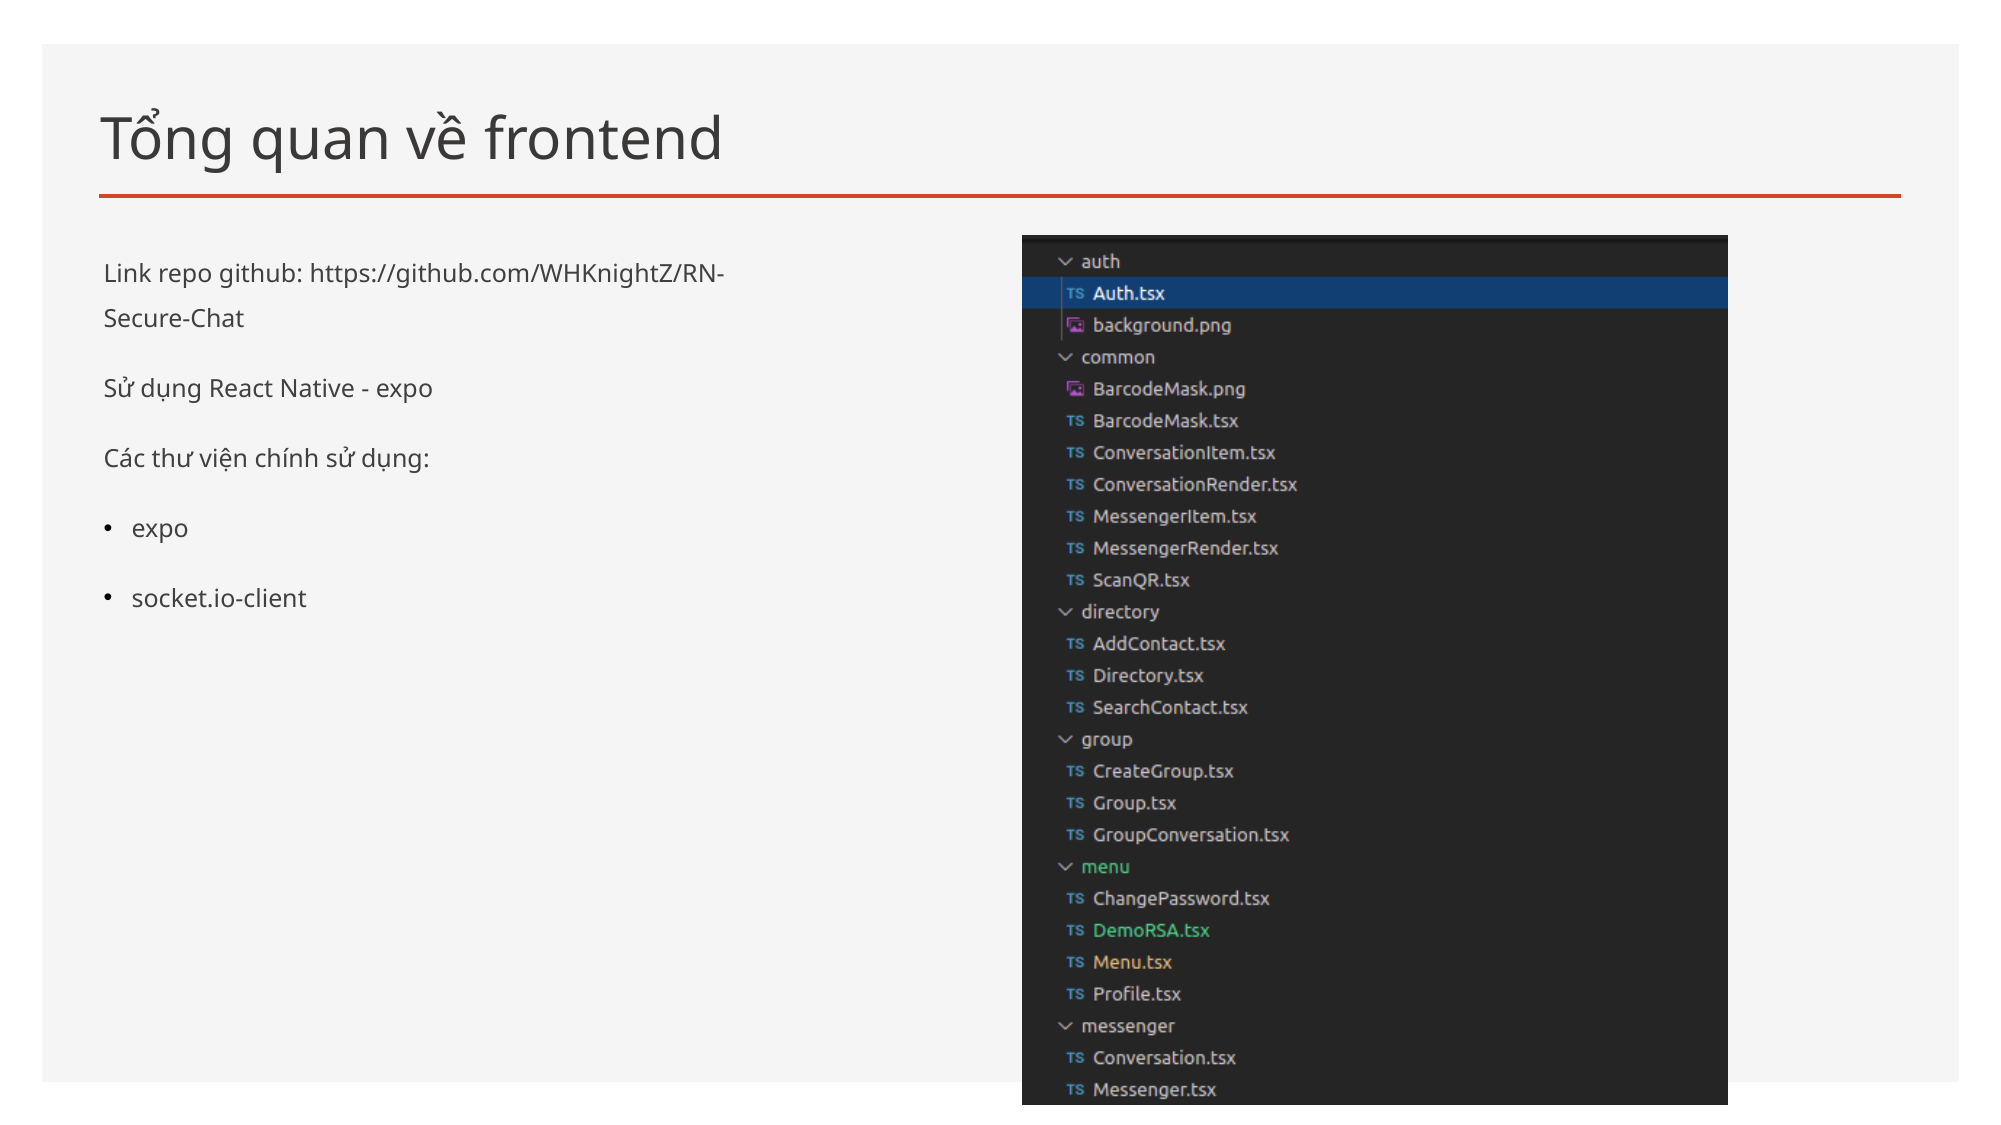

# Tổng quan về frontend
Link repo github: https://github.com/WHKnightZ/RN-Secure-Chat
Sử dụng React Native - expo
Các thư viện chính sử dụng:
expo
socket.io-client